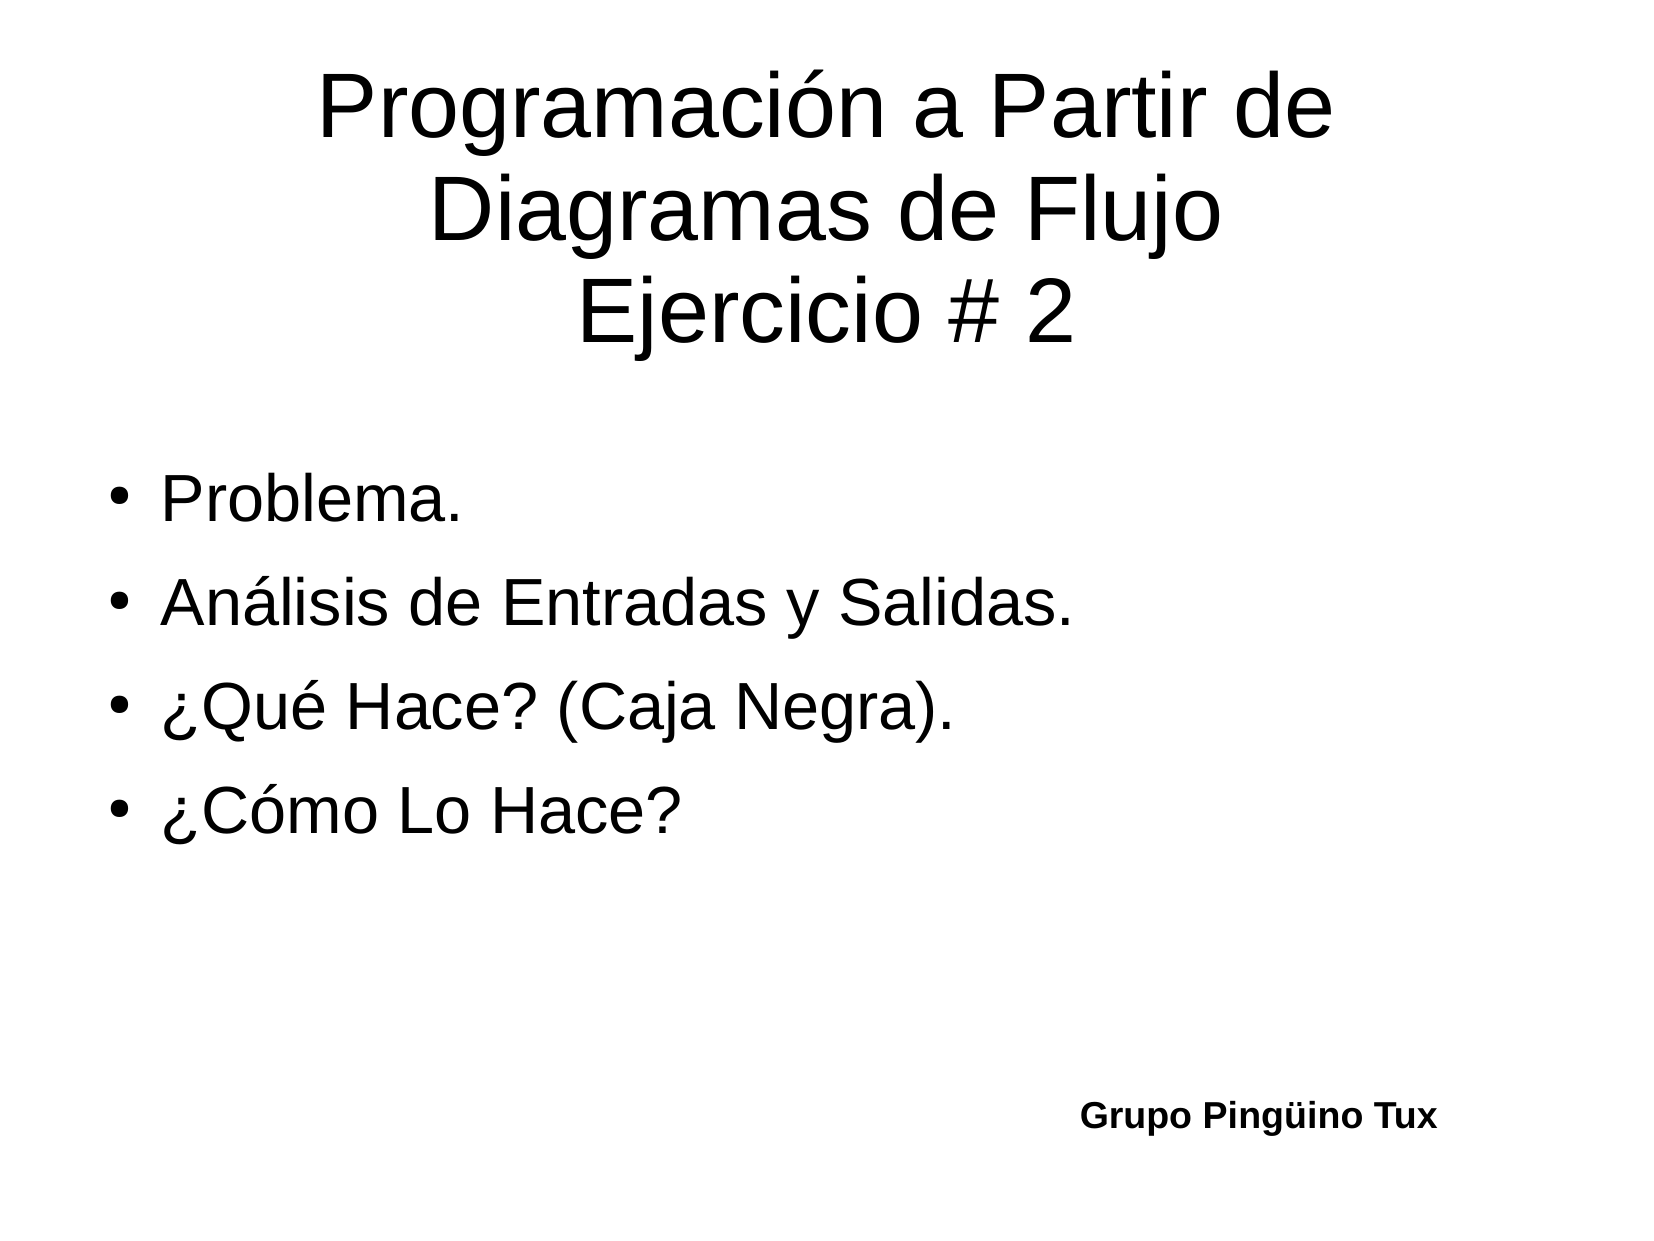

# Programación a Partir de Diagramas de Flujo Ejercicio # 2
Problema.
Análisis de Entradas y Salidas.
¿Qué Hace? (Caja Negra).
¿Cómo Lo Hace?
Grupo Pingüino Tux